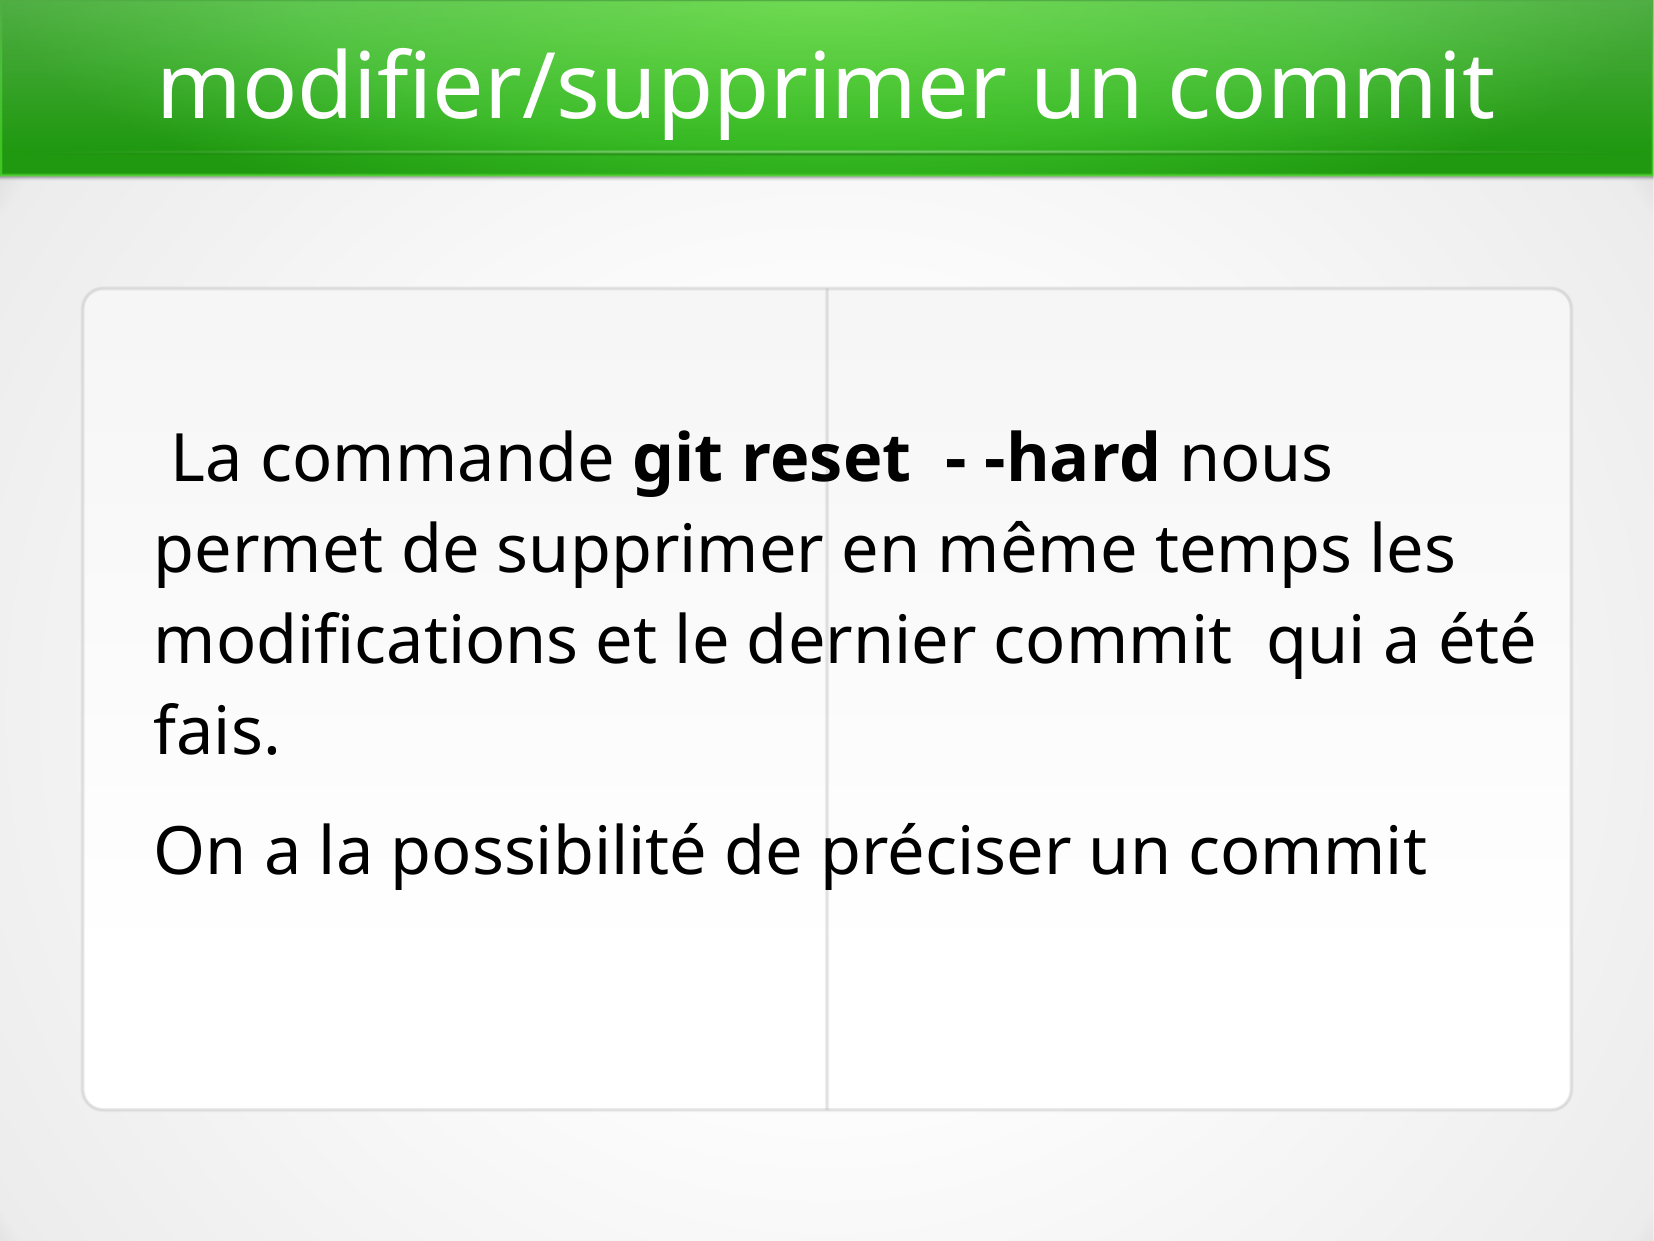

# modifier/supprimer un commit
 La commande git reset - -hard nous permet de supprimer en même temps les modifications et le dernier commit qui a été fais.
On a la possibilité de préciser un commit